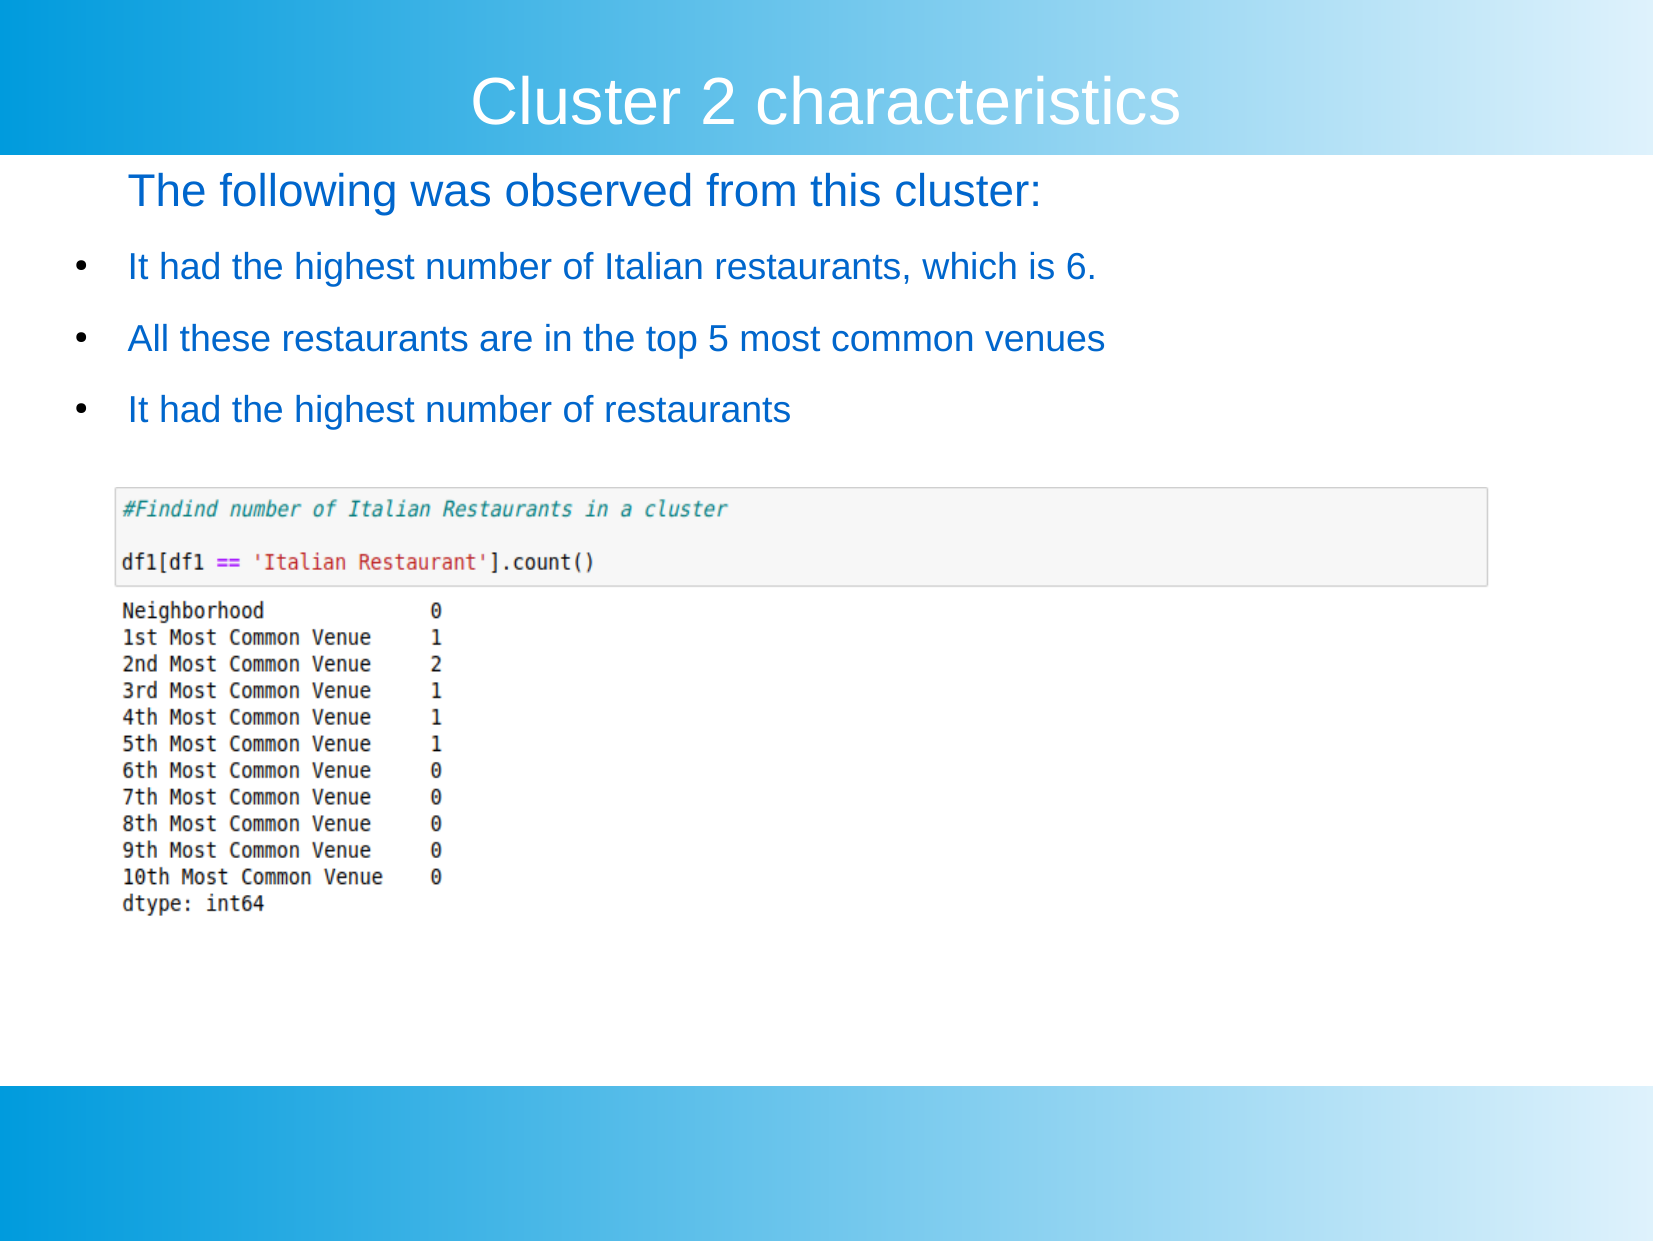

# Cluster 2 characteristics
The following was observed from this cluster:
It had the highest number of Italian restaurants, which is 6.
All these restaurants are in the top 5 most common venues
It had the highest number of restaurants